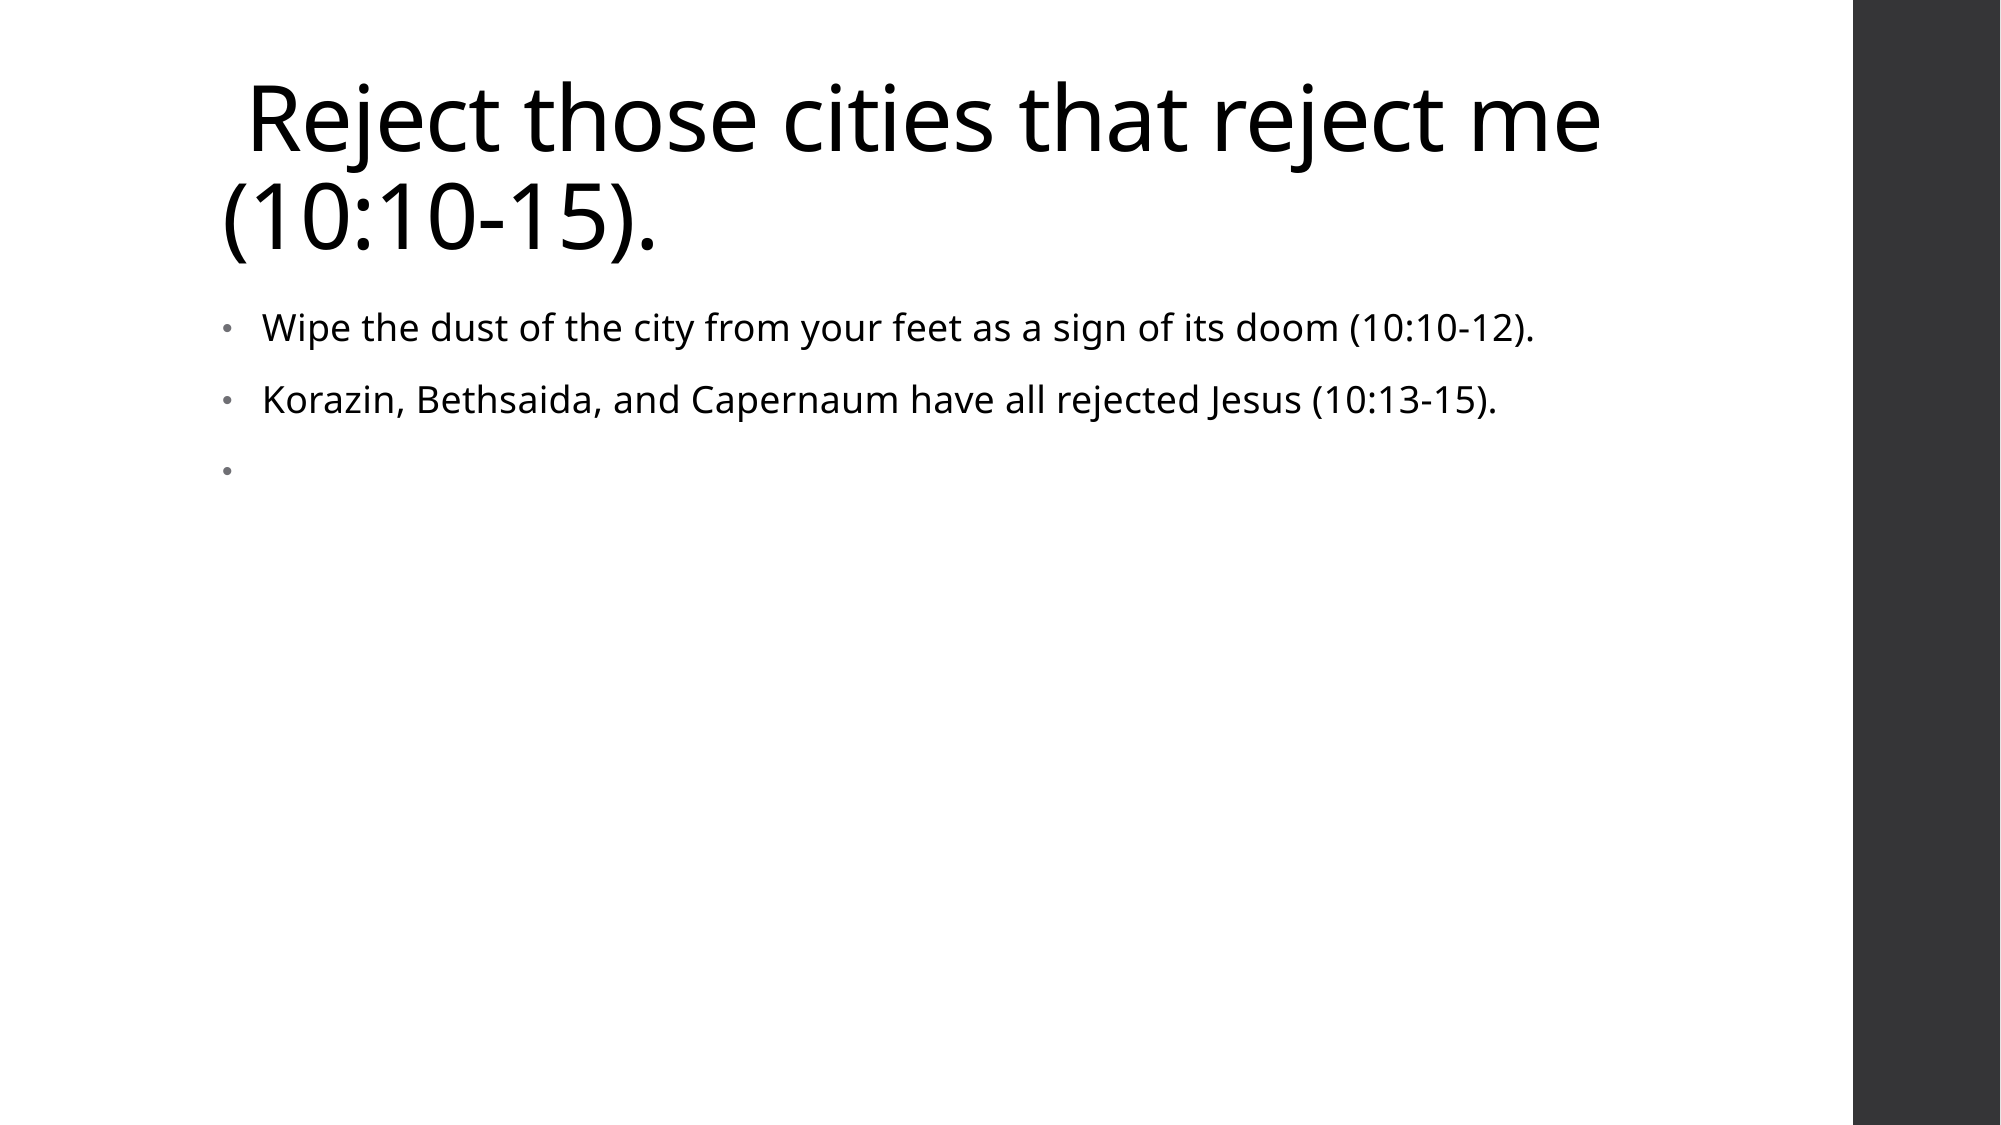

# Reject those cities that reject me (10:10-15).
 Wipe the dust of the city from your feet as a sign of its doom (10:10-12).
 Korazin, Bethsaida, and Capernaum have all rejected Jesus (10:13-15).